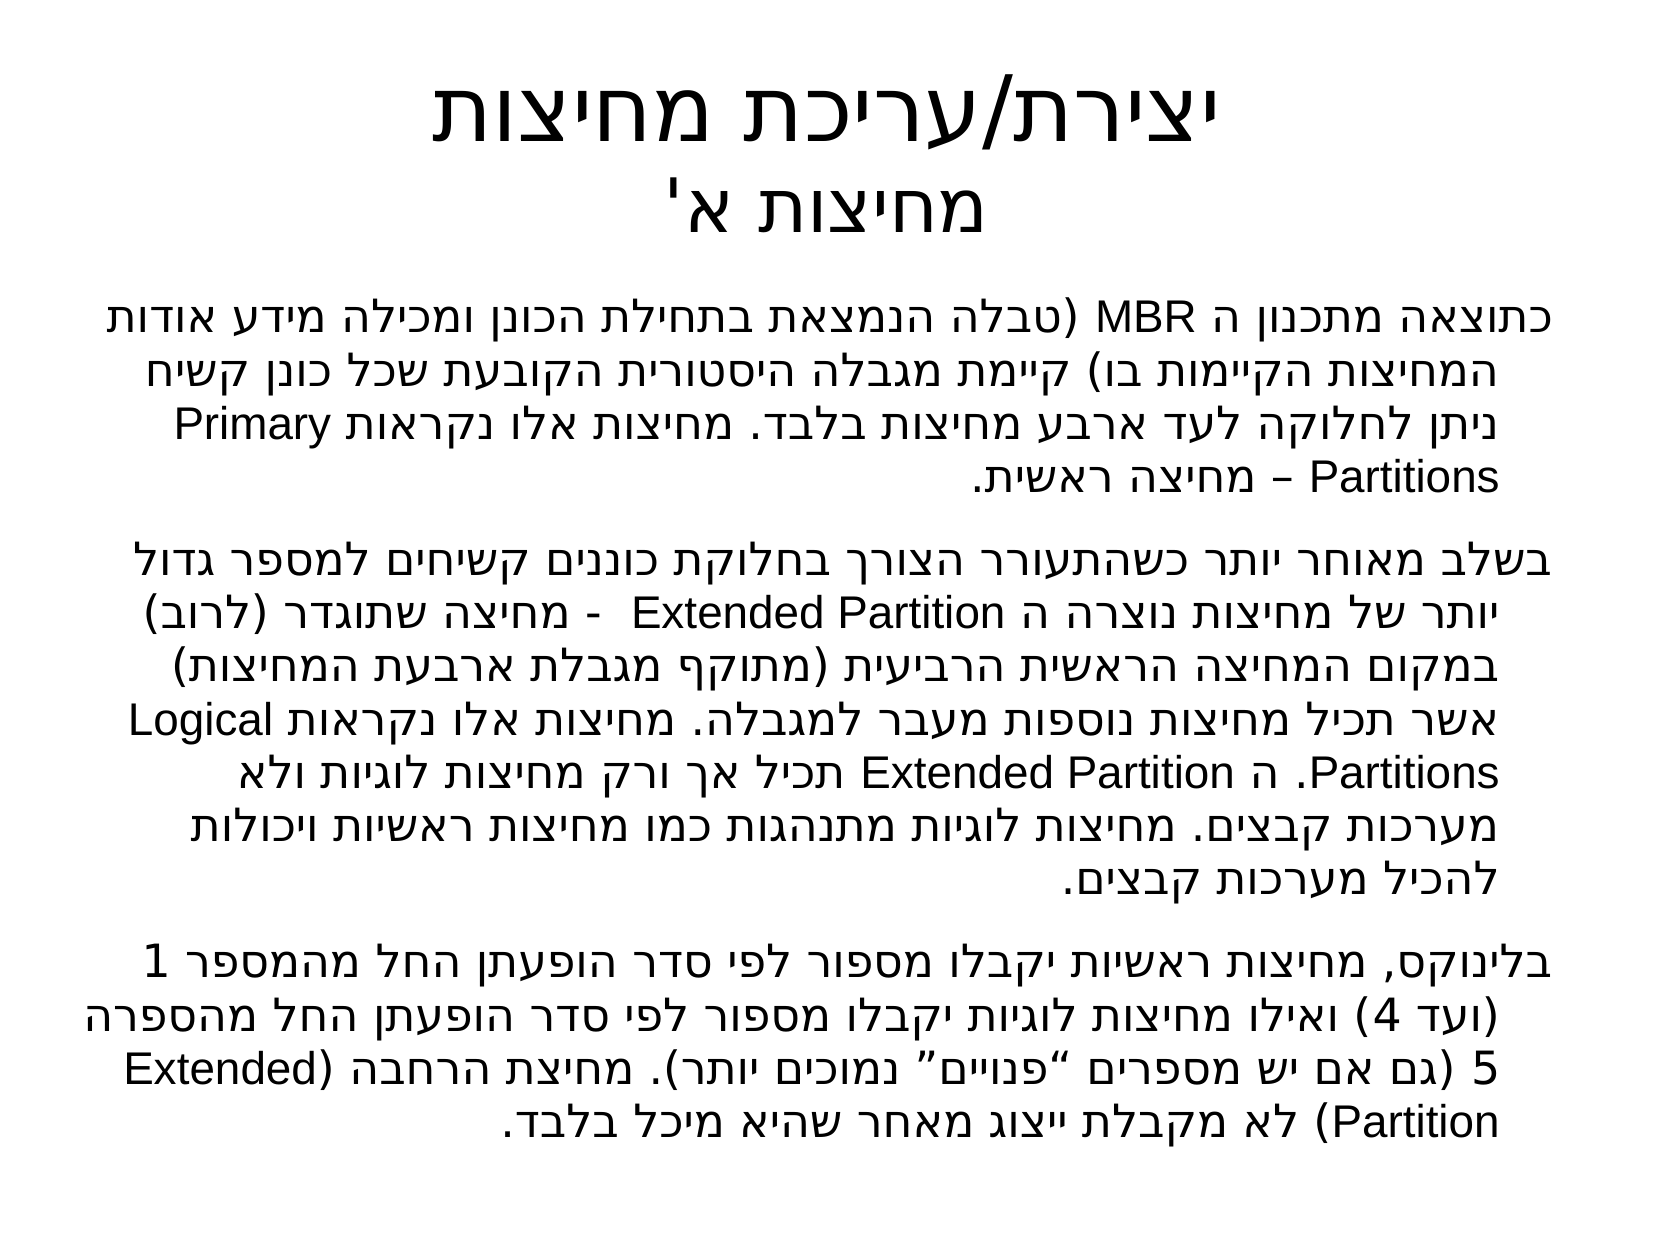

# יצירת/עריכת מחיצות מחיצות א'
כתוצאה מתכנון ה MBR (טבלה הנמצאת בתחילת הכונן ומכילה מידע אודות המחיצות הקיימות בו) קיימת מגבלה היסטורית הקובעת שכל כונן קשיח ניתן לחלוקה לעד ארבע מחיצות בלבד. מחיצות אלו נקראות Primary Partitions – מחיצה ראשית.
בשלב מאוחר יותר כשהתעורר הצורך בחלוקת כוננים קשיחים למספר גדול יותר של מחיצות נוצרה ה Extended Partition - מחיצה שתוגדר (לרוב) במקום המחיצה הראשית הרביעית (מתוקף מגבלת ארבעת המחיצות) אשר תכיל מחיצות נוספות מעבר למגבלה. מחיצות אלו נקראות Logical Partitions. ה Extended Partition תכיל אך ורק מחיצות לוגיות ולא מערכות קבצים. מחיצות לוגיות מתנהגות כמו מחיצות ראשיות ויכולות להכיל מערכות קבצים.
בלינוקס, מחיצות ראשיות יקבלו מספור לפי סדר הופעתן החל מהמספר 1 (ועד 4) ואילו מחיצות לוגיות יקבלו מספור לפי סדר הופעתן החל מהספרה 5 (גם אם יש מספרים “פנויים” נמוכים יותר). מחיצת הרחבה (Extended Partition) לא מקבלת ייצוג מאחר שהיא מיכל בלבד.